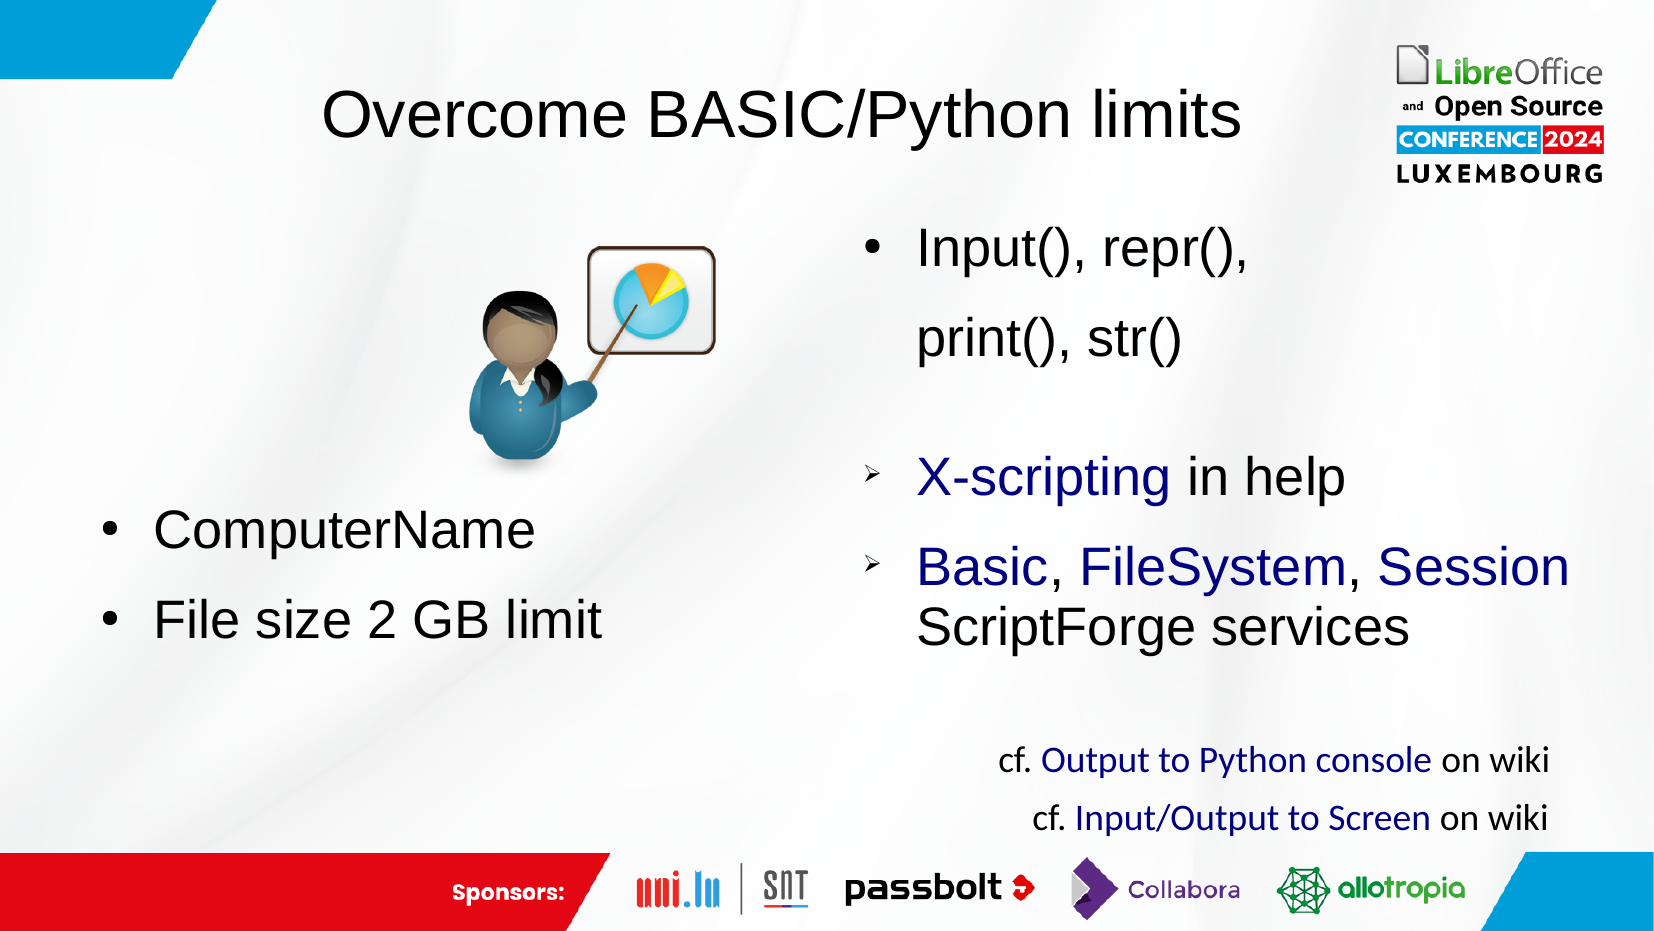

# Overcome BASIC/Python limits
Input(), repr(),
print(), str()
X-scripting in help
Basic, FileSystem, Session ScriptForge services
ComputerName
File size 2 GB limit
cf. Output to Python console on wiki
cf. Input/Output to Screen on wiki